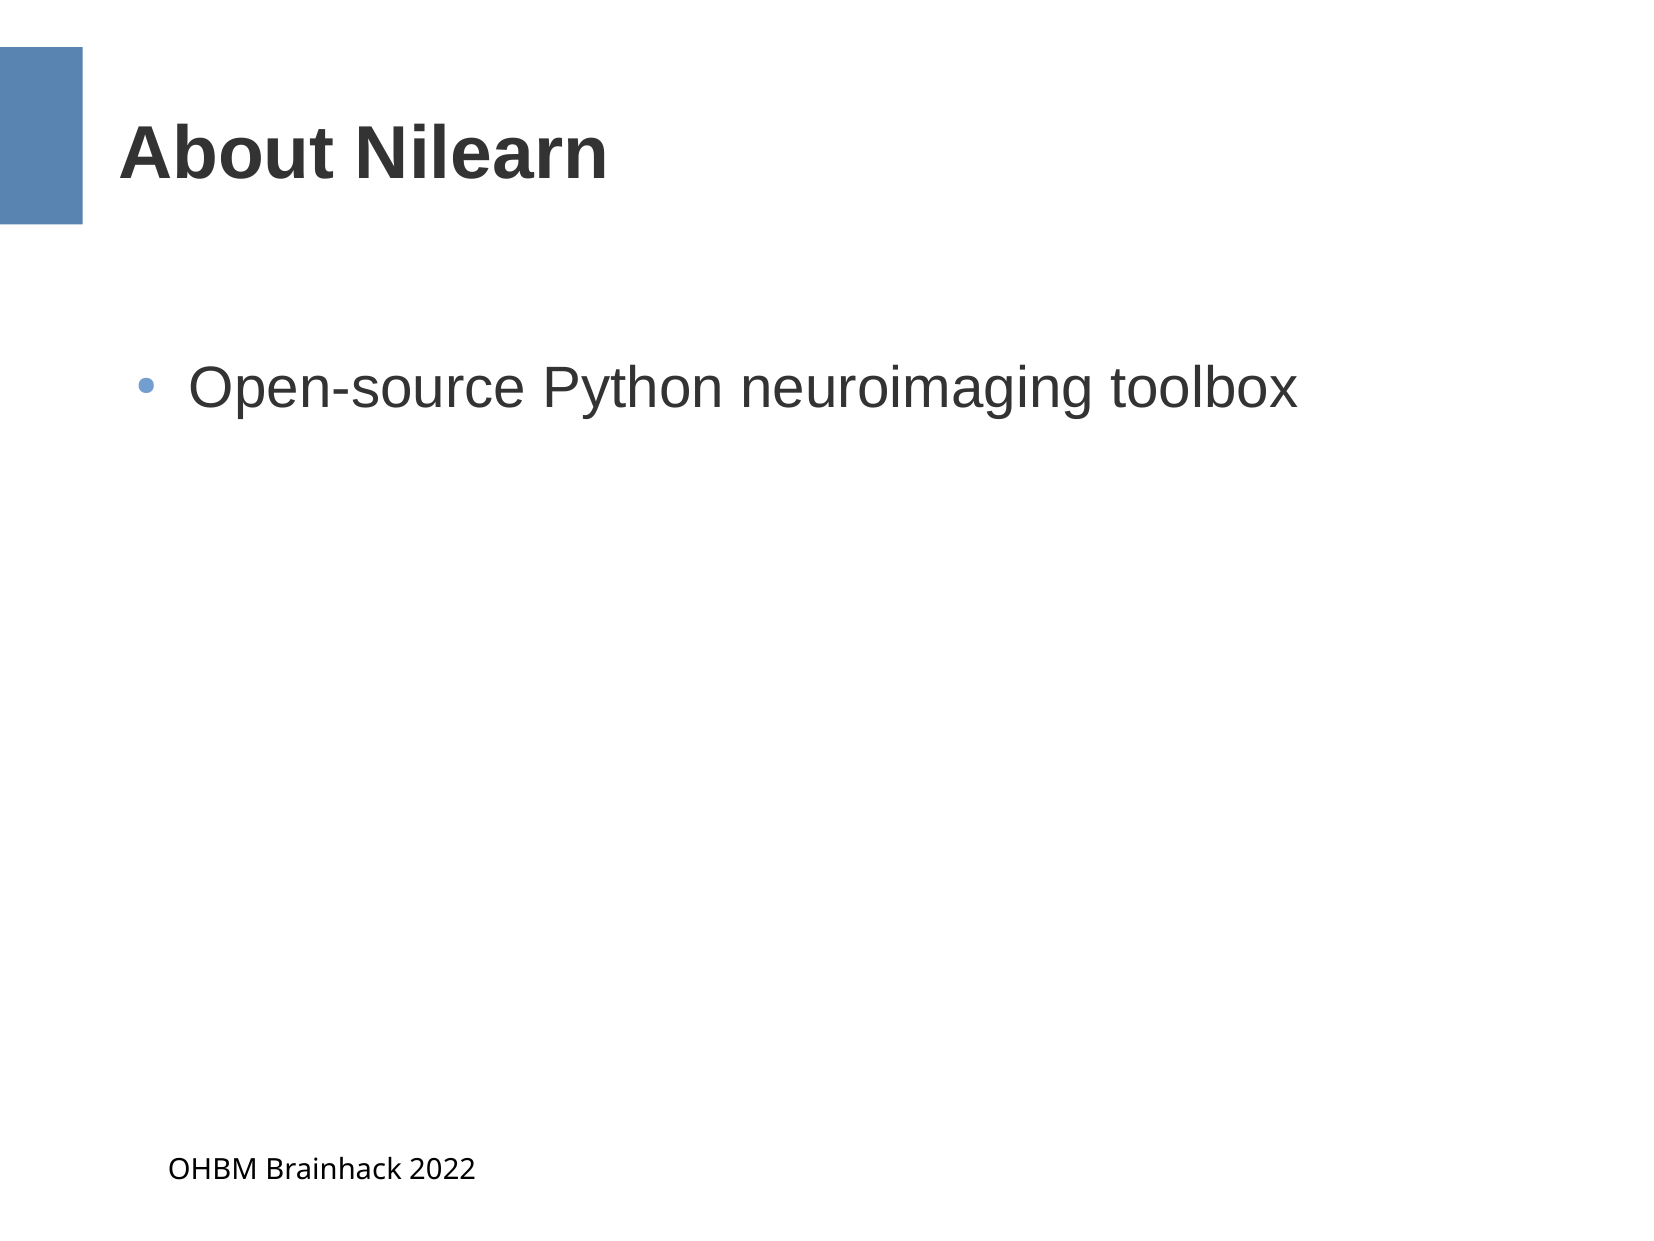

# About Nilearn
Open-source Python neuroimaging toolbox
OHBM Brainhack 2022